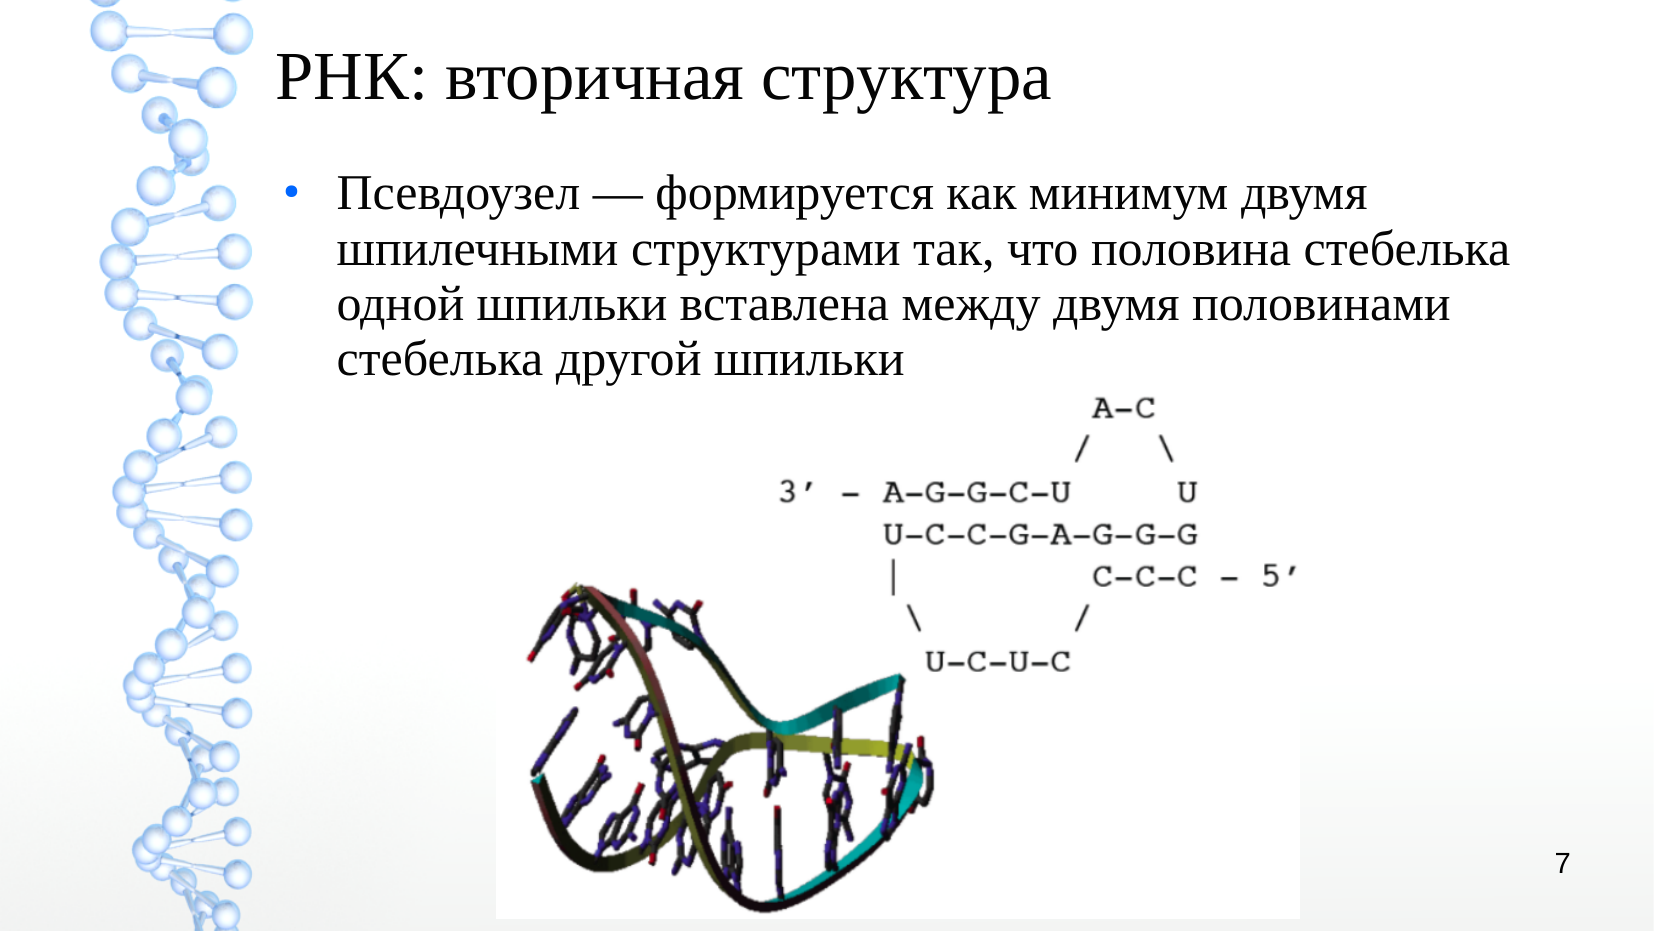

# РНК: вторичная структура
Псевдоузел — формируется как минимум двумя шпилечными структурами так, что половина стебелька одной шпильки вставлена между двумя половинами стебелька другой шпильки
7